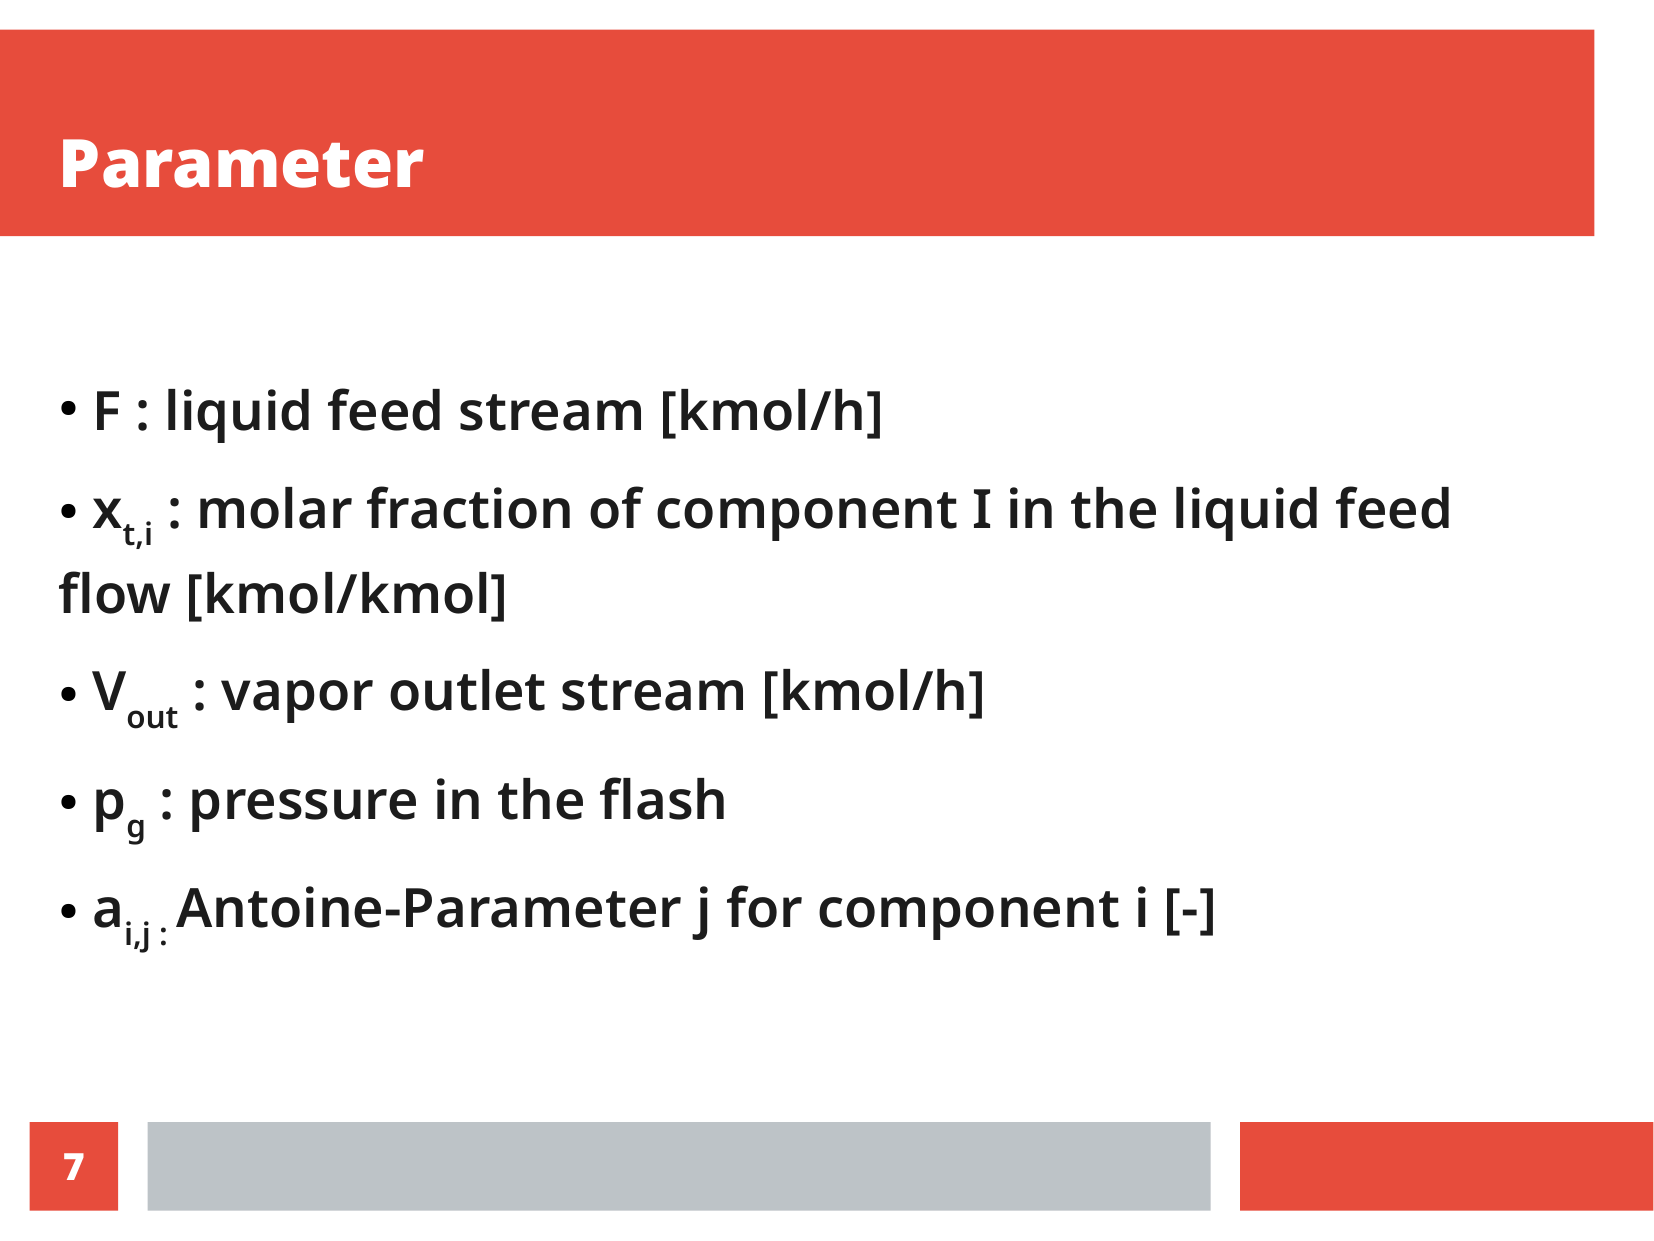

# Parameter
 F : liquid feed stream [kmol/h]
 xt,i : molar fraction of component I in the liquid feed flow [kmol/kmol]
 Vout : vapor outlet stream [kmol/h]
 pg : pressure in the flash
 ai,j : Antoine-Parameter j for component i [-]
7